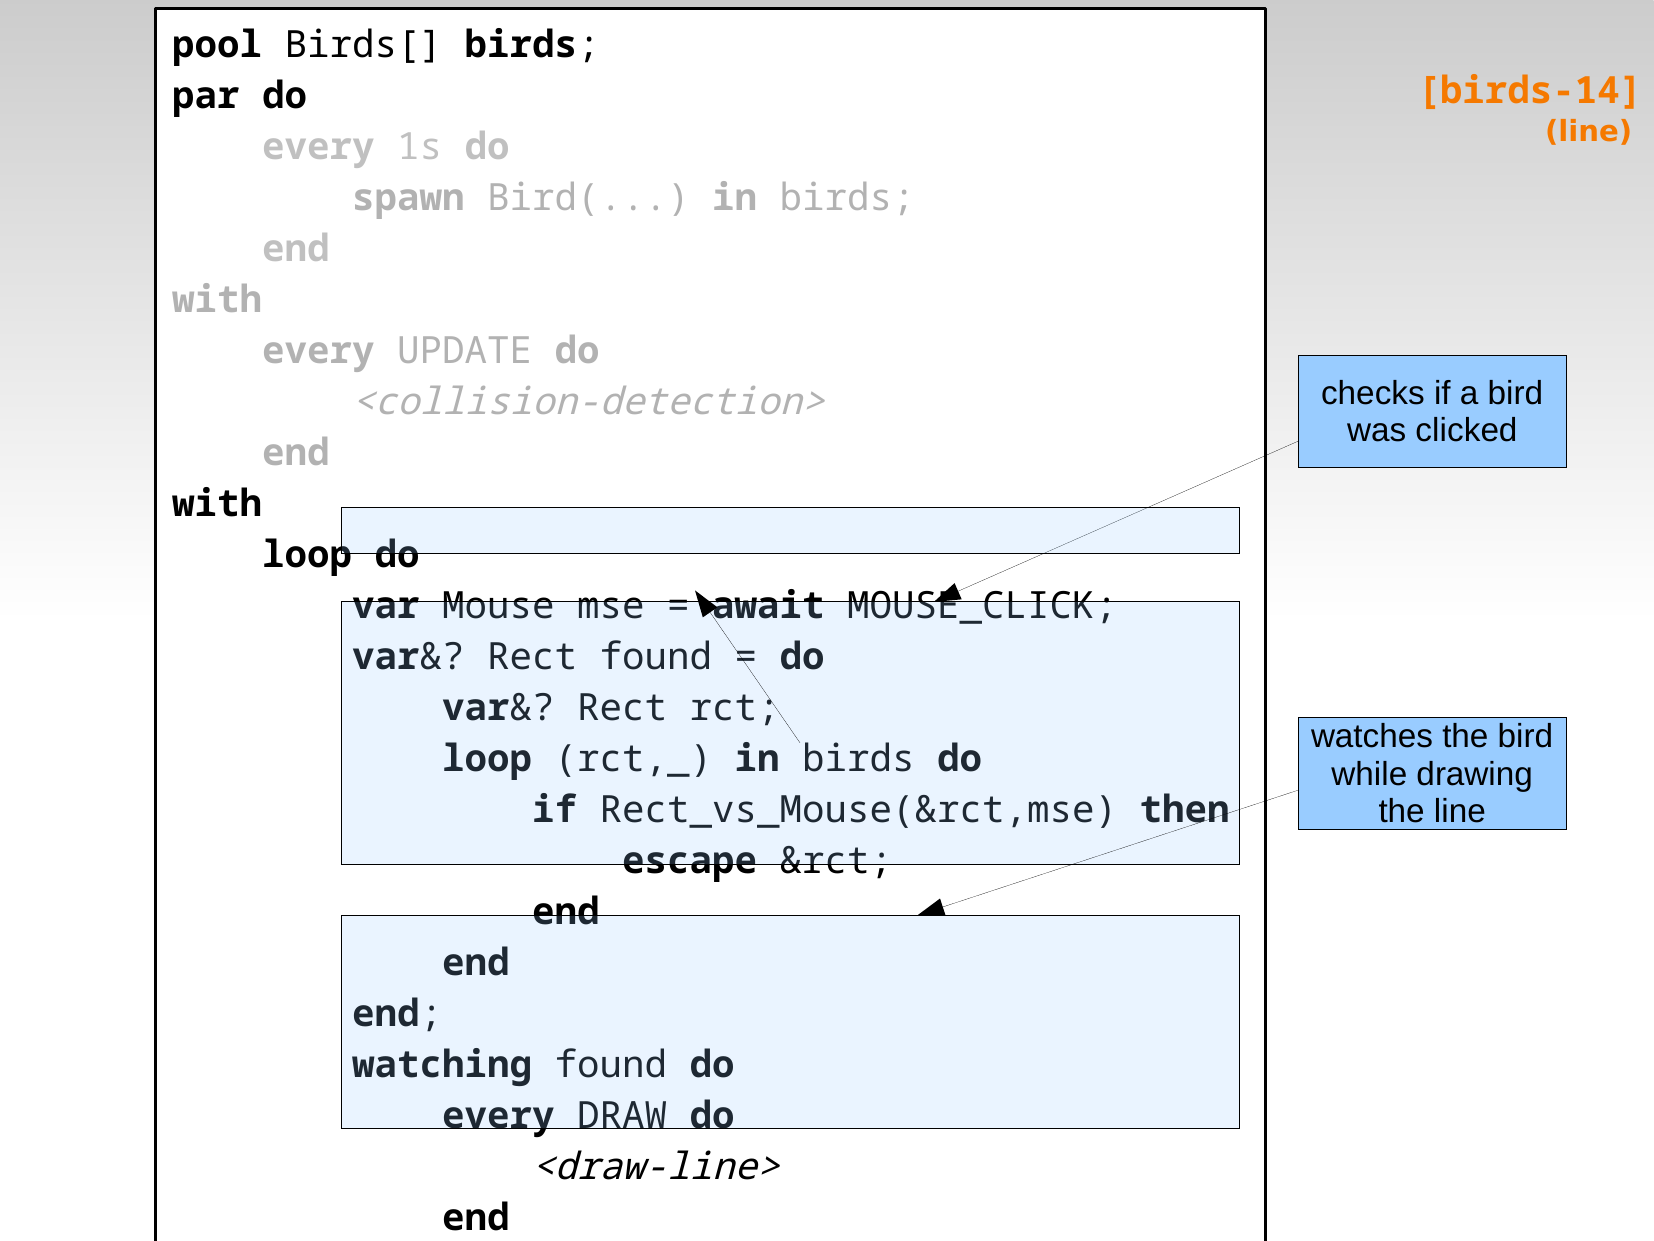

# [birds-14] (line)
pool Birds[] birds;
par do
 every 1s do
 spawn Bird(...) in birds;
 end
with
 every UPDATE do
 <collision-detection>
 end
with
 loop do
 var Mouse mse = await MOUSE_CLICK;
 var&? Rect found = do
 var&? Rect rct;
 loop (rct,_) in birds do
 if Rect_vs_Mouse(&rct,mse) then
 escape &rct;
 end
 end
 end;
 watching found do
 every DRAW do
 <draw-line>
 end
 end
 end
end
checks if a bird
was clicked
watches the bird
while drawing
the line